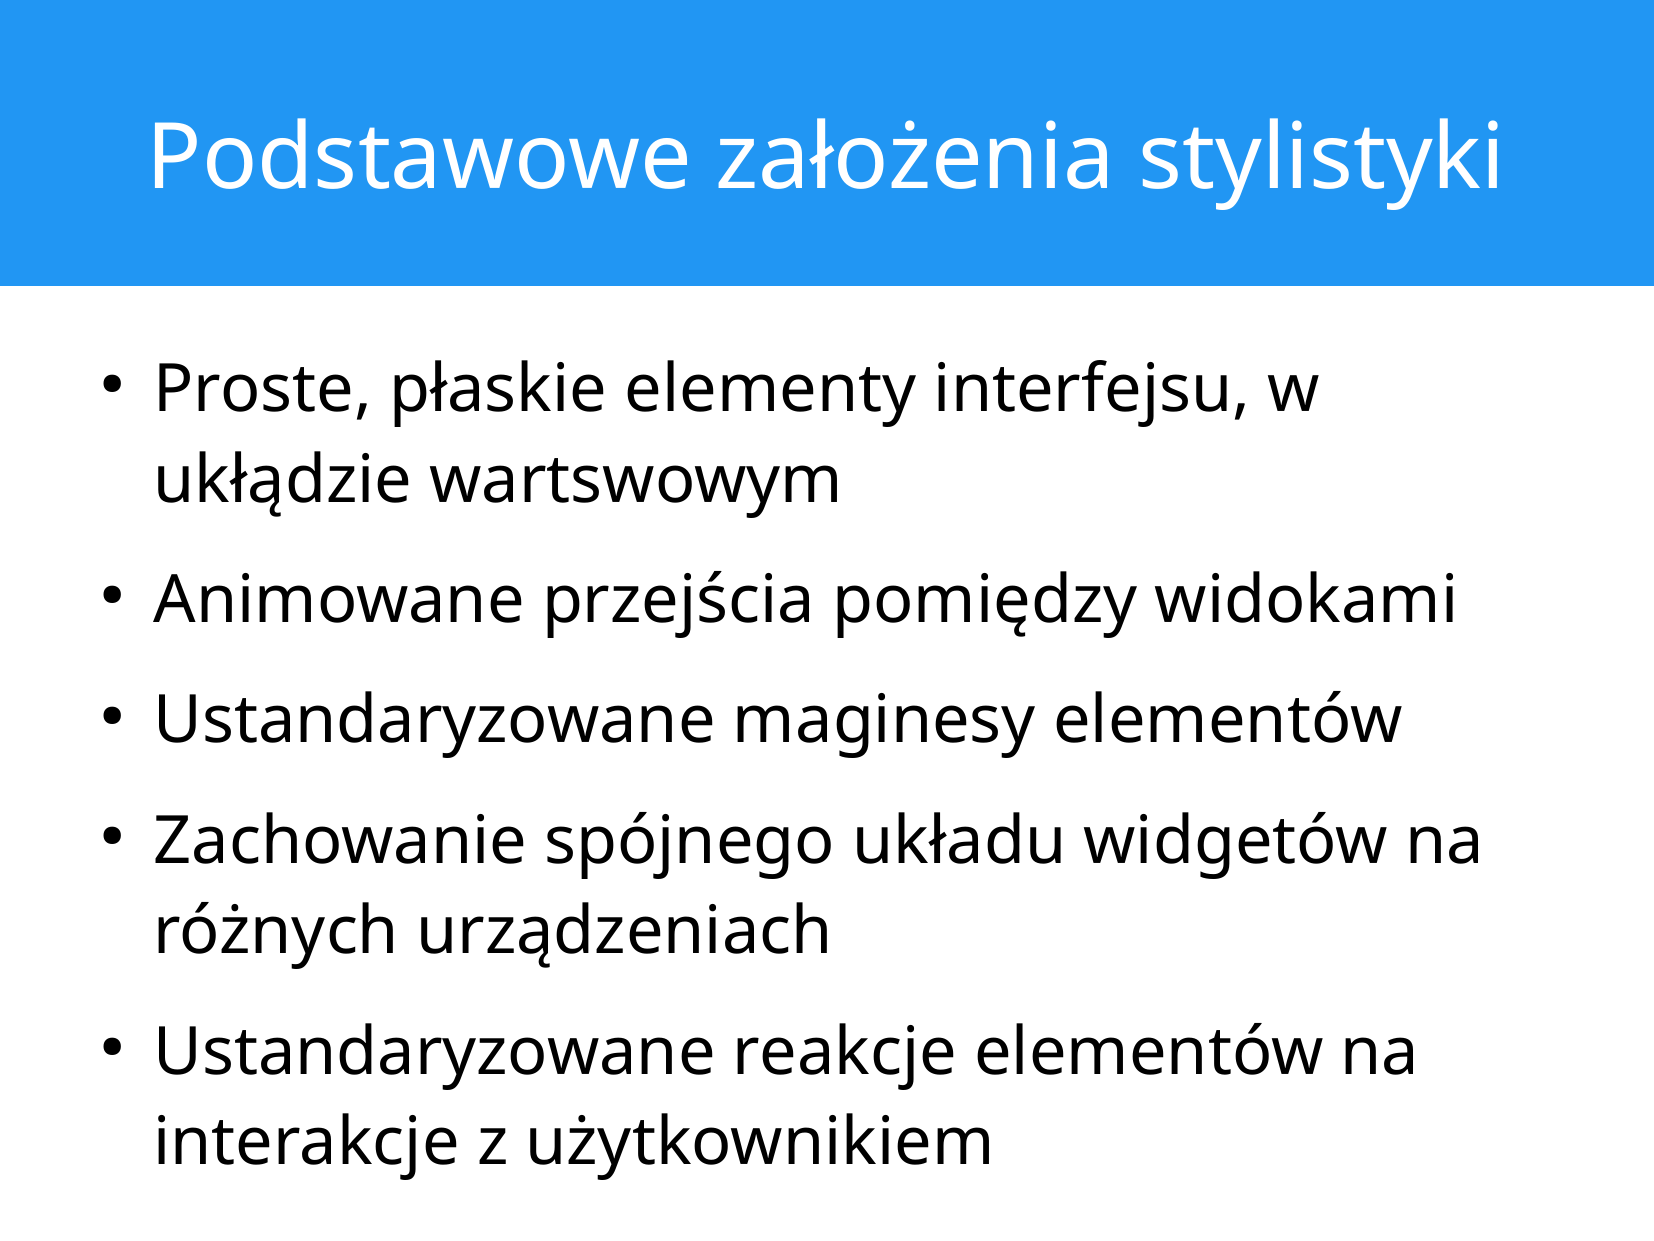

# Podstawowe założenia stylistyki
Proste, płaskie elementy interfejsu, w ukłądzie wartswowym
Animowane przejścia pomiędzy widokami
Ustandaryzowane maginesy elementów
Zachowanie spójnego układu widgetów na różnych urządzeniach
Ustandaryzowane reakcje elementów na interakcje z użytkownikiem